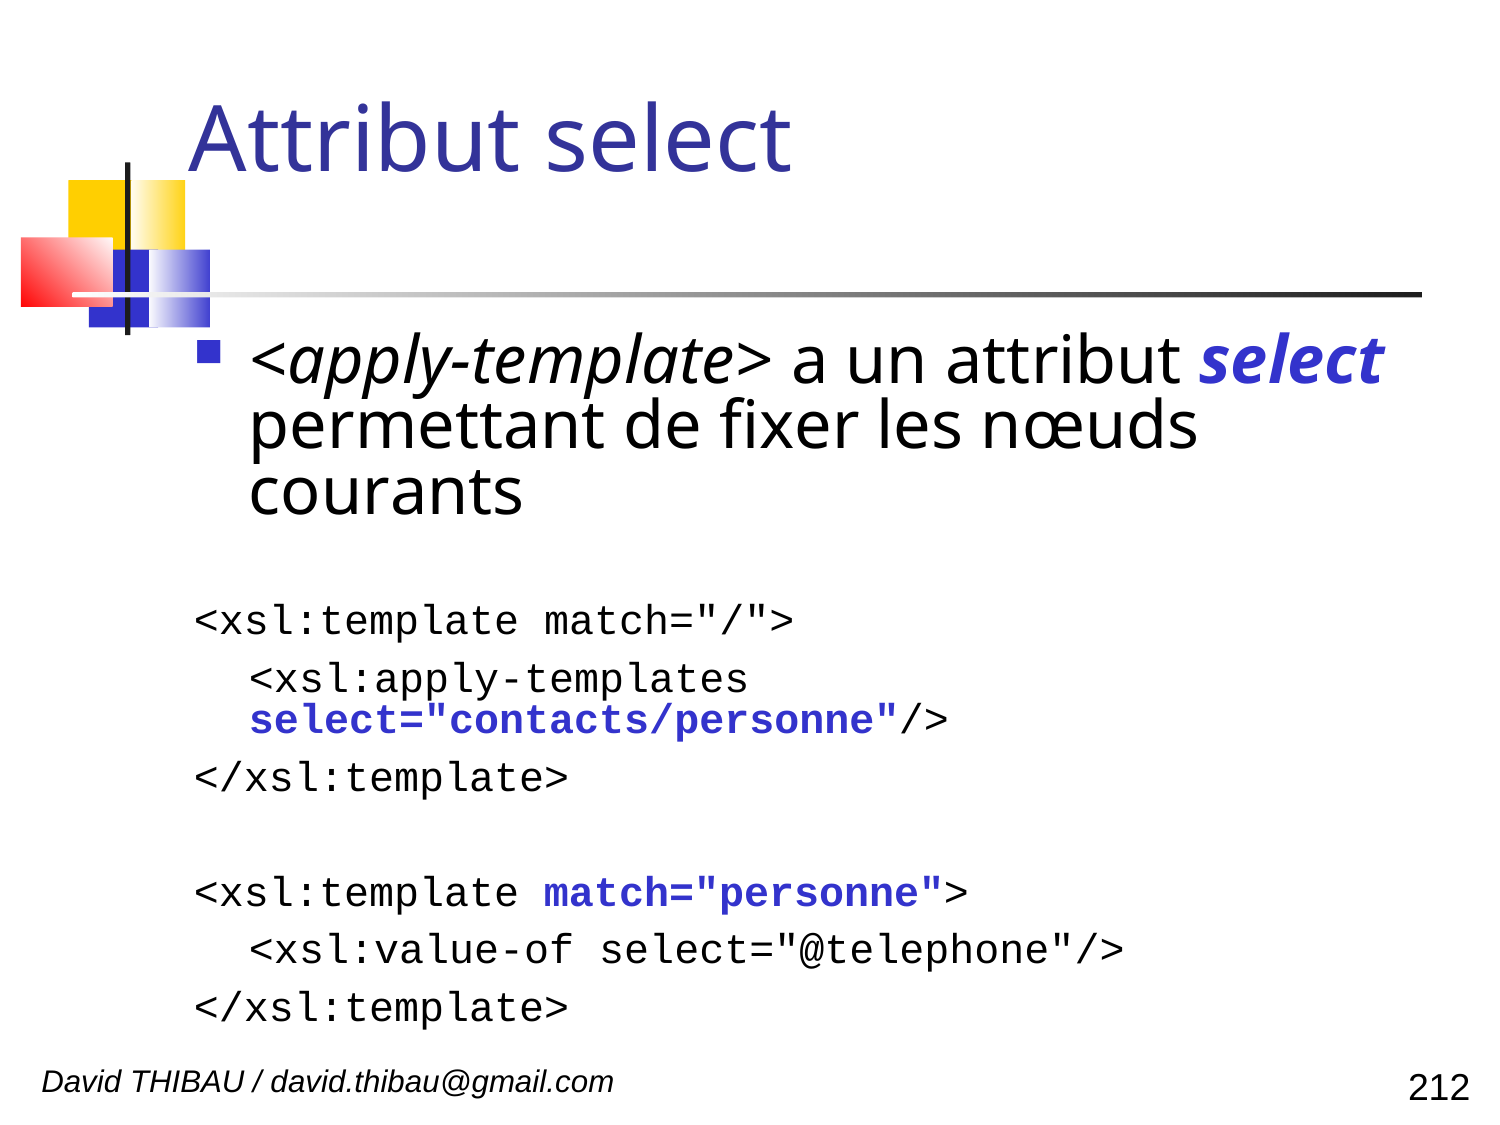

# Attribut select
<apply-template> a un attribut select permettant de fixer les nœuds courants
<xsl:template match="/">
	<xsl:apply-templates select="contacts/personne"/>
</xsl:template>
<xsl:template match="personne">
	<xsl:value-of select="@telephone"/>
</xsl:template>